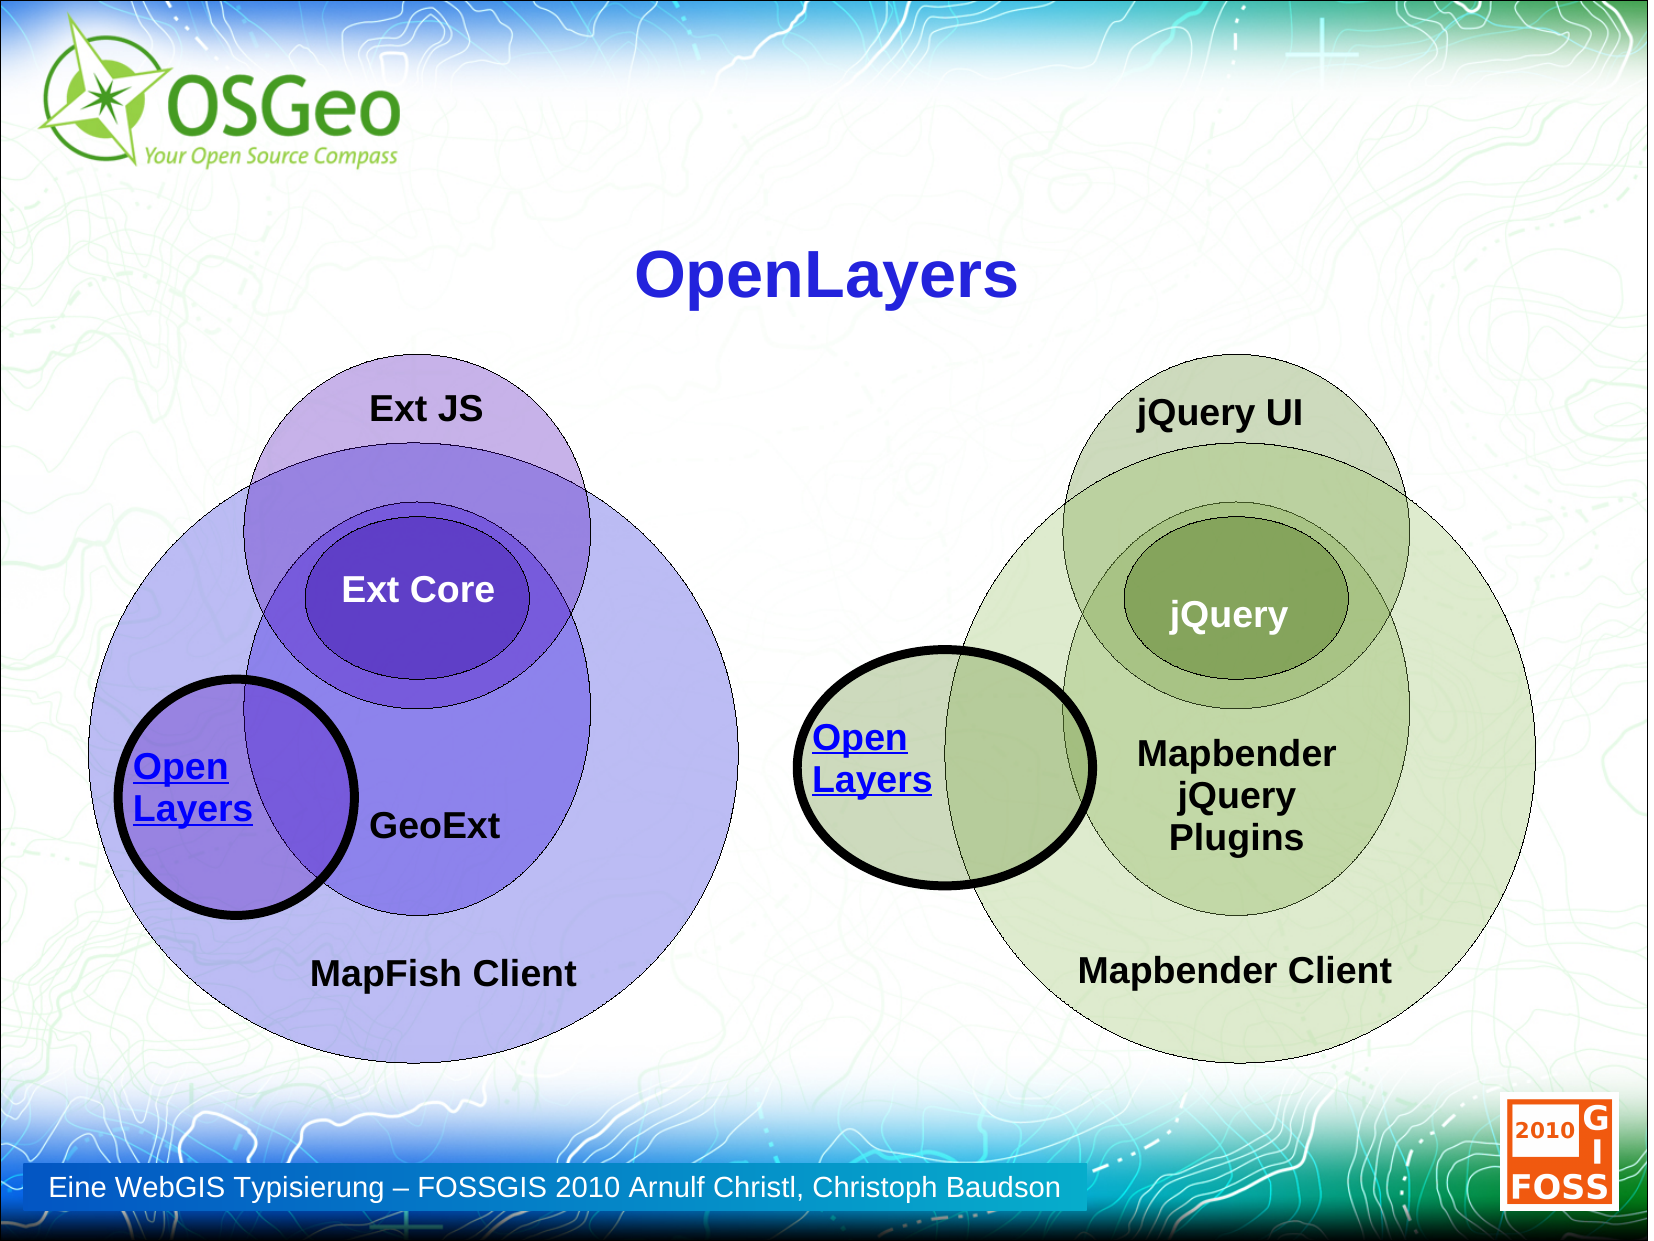

# OpenLayers
Ext JS
jQuery UI
Ext Core
jQuery
Open
Layers
Mapbender
jQuery
Plugins
Open
Layers
GeoExt
Mapbender Client
MapFish Client